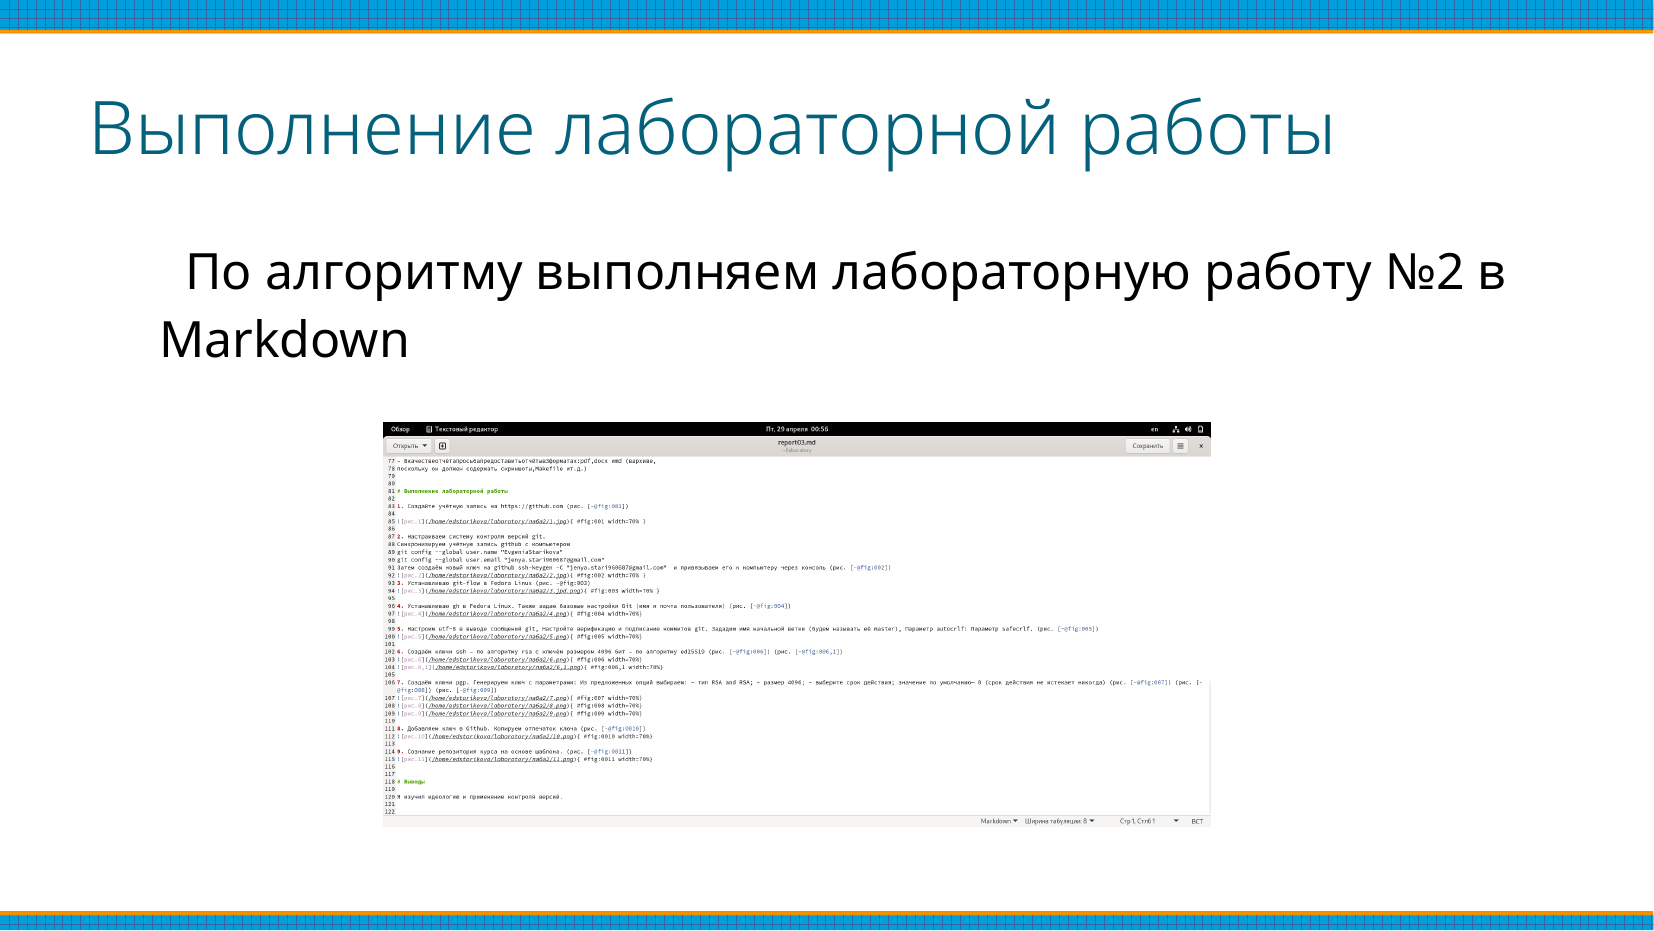

# Выполнение лабораторной работы
 По алгоритму выполняем лабораторную работу №2 в Markdown